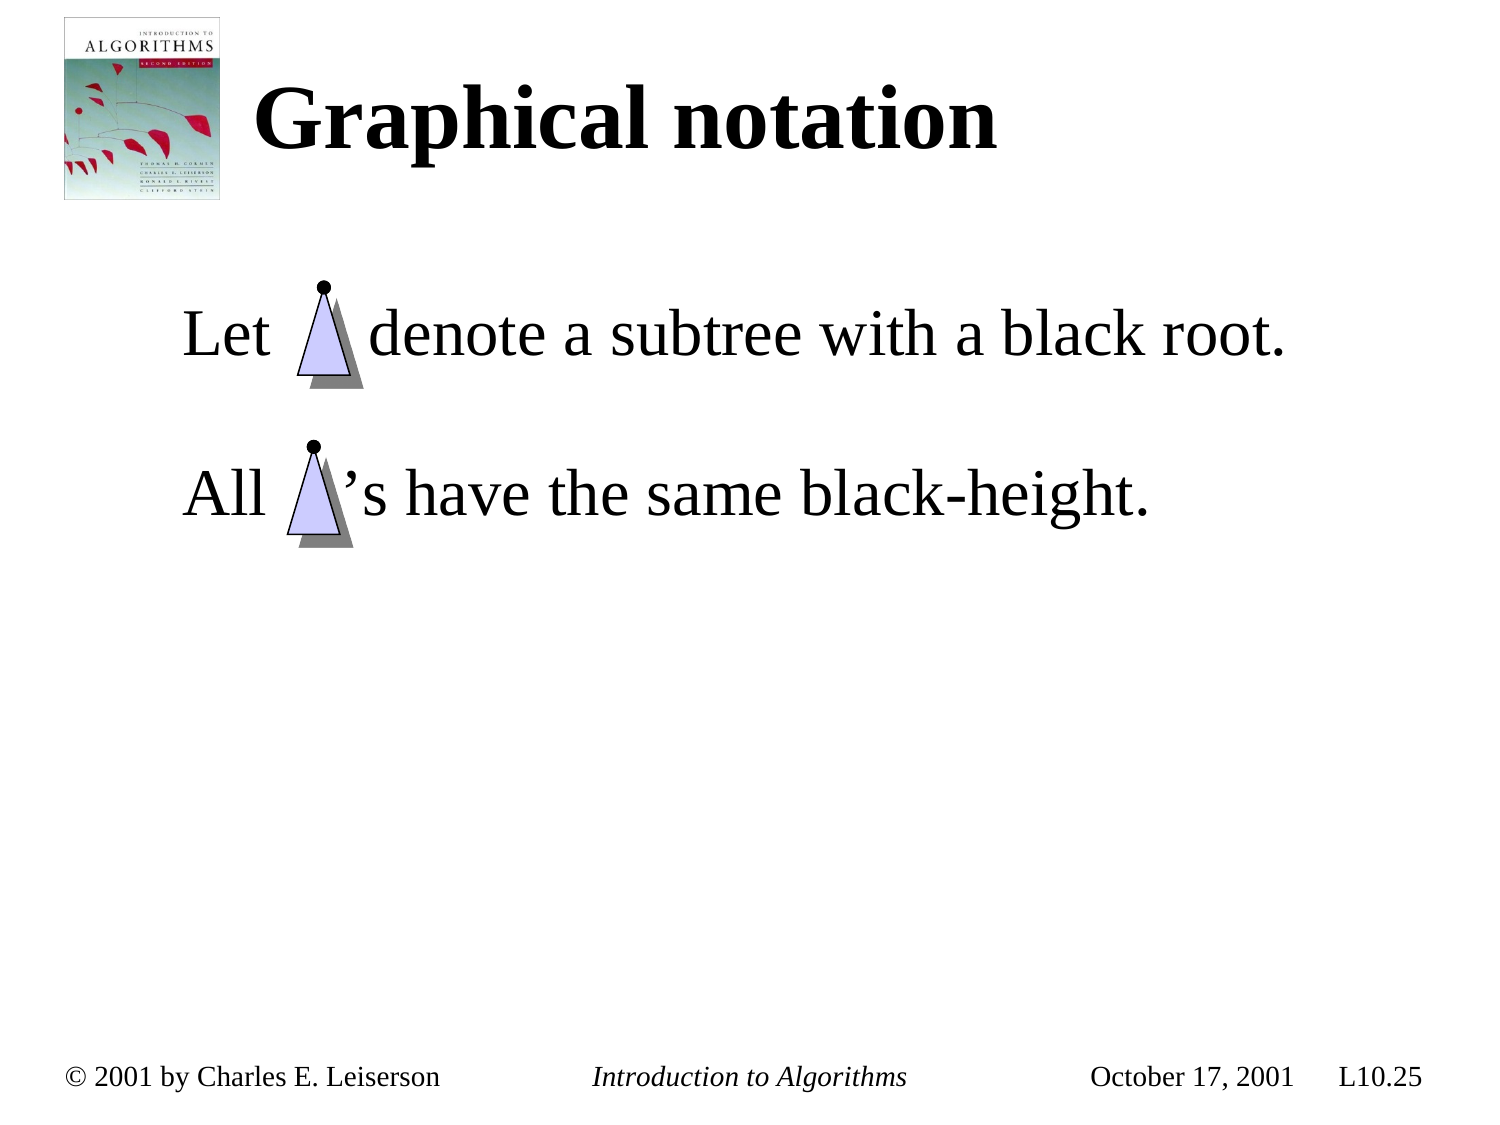

# Graphical notation
Let	denote a subtree with a black root.
All	’s have the same black-height.
Introduction to Algorithms
October 17, 2001 L10.